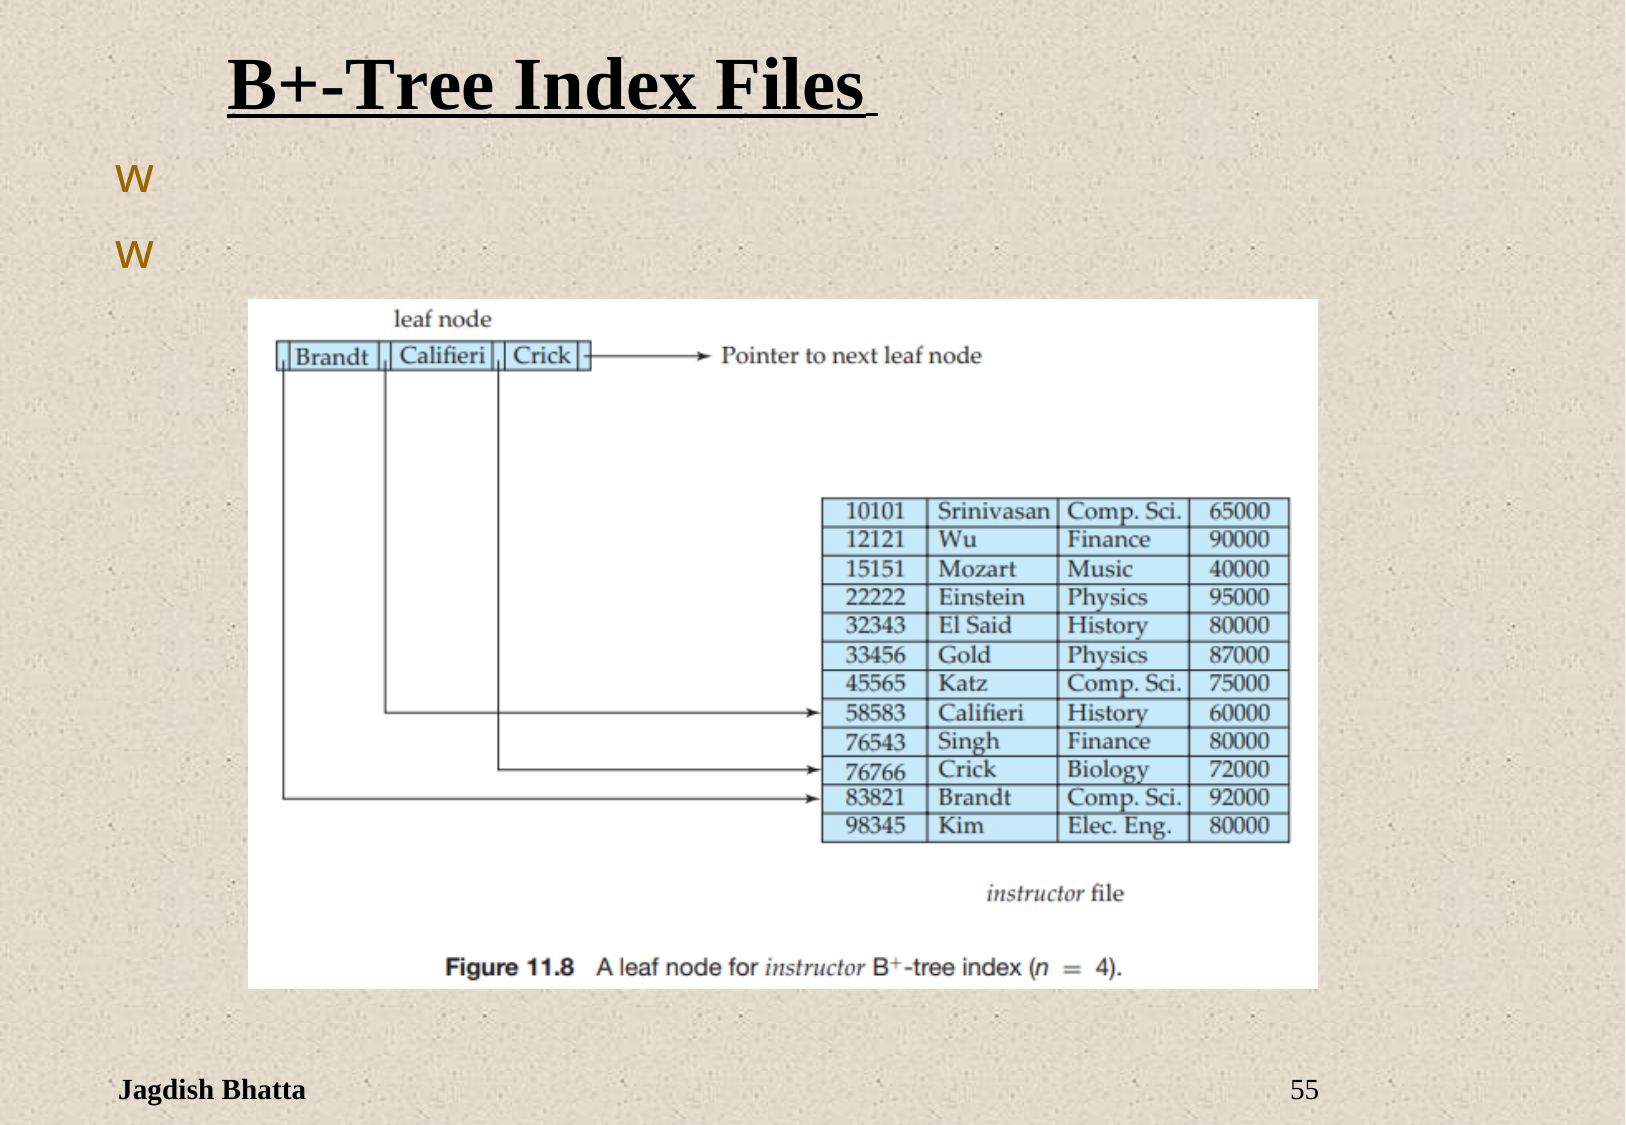

# B+-Tree Index Files
Jagdish Bhatta
54